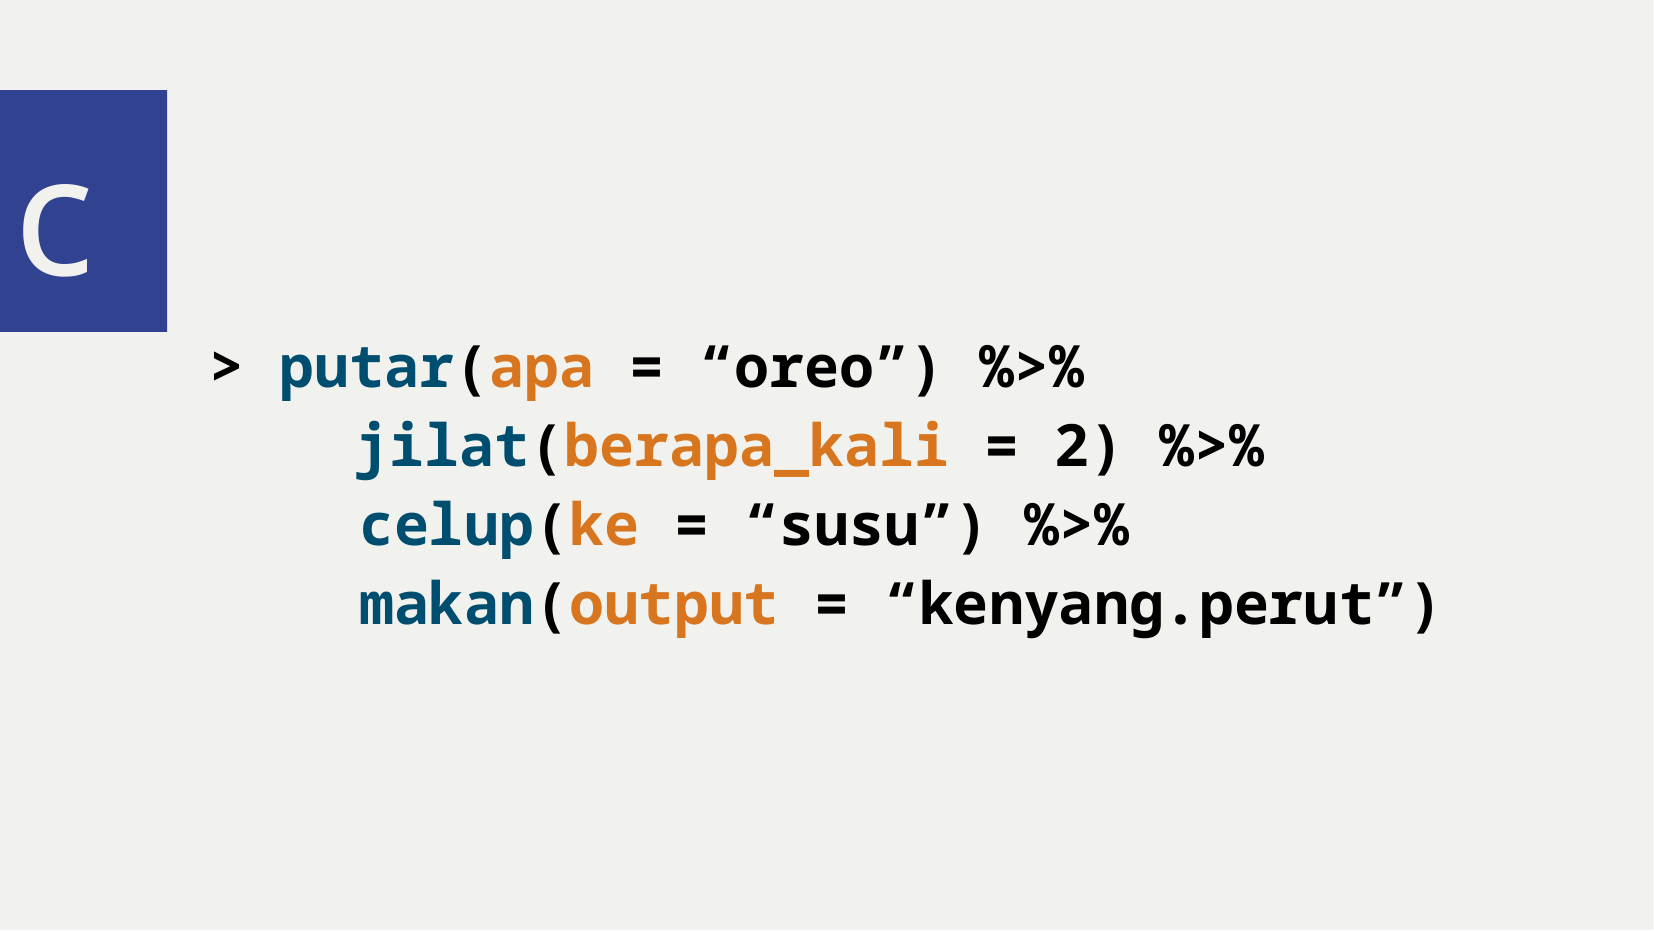

c
> putar(apa = “oreo”) %>%
	 jilat(berapa_kali = 2) %>%
		celup(ke = “susu”) %>%
		makan(output = “kenyang.perut”)